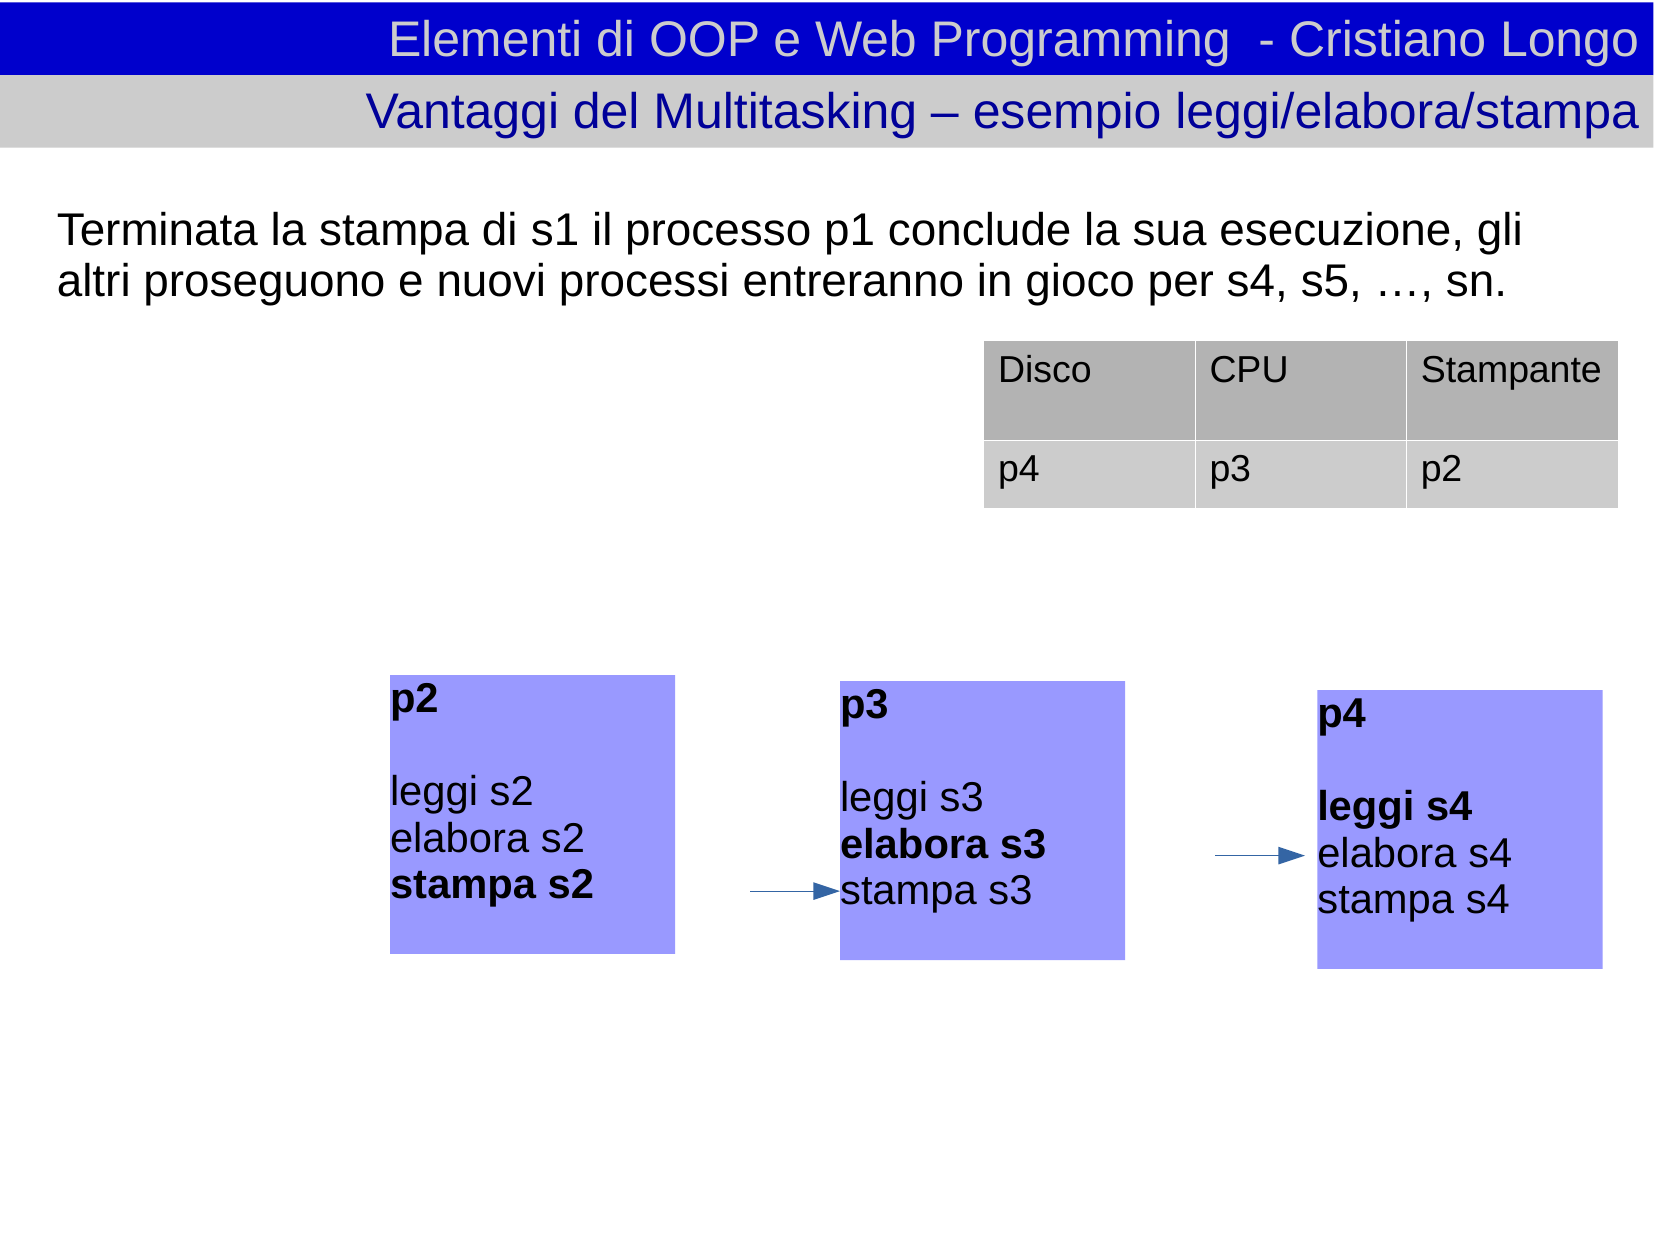

# Elementi di OOP e Web Programming - Cristiano Longo
Vantaggi del Multitasking – esempio leggi/elabora/stampa
Terminata la stampa di s1 il processo p1 conclude la sua esecuzione, gli altri proseguono e nuovi processi entreranno in gioco per s4, s5, …, sn.
| Disco | CPU | Stampante |
| --- | --- | --- |
| p4 | p3 | p2 |
p2
leggi s2
elabora s2
stampa s2
p3
leggi s3
elabora s3
stampa s3
p4
leggi s4
elabora s4
stampa s4